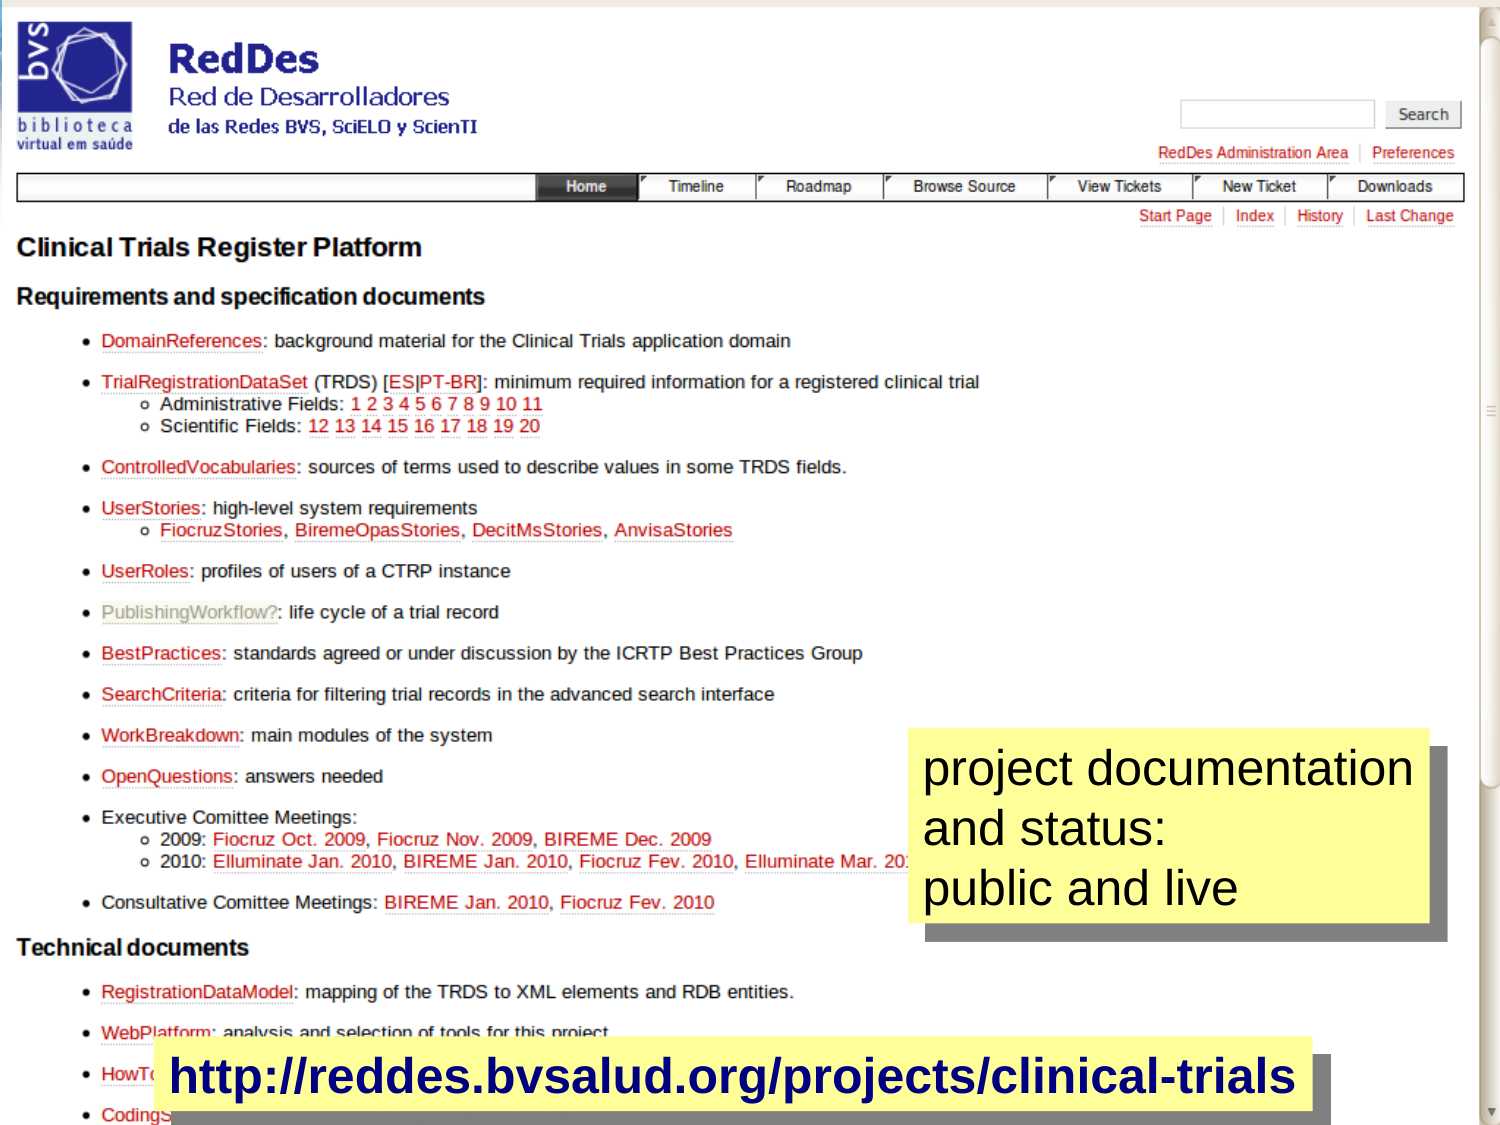

project documentation
and status:
public and live
http://reddes.bvsalud.org/projects/clinical-trials